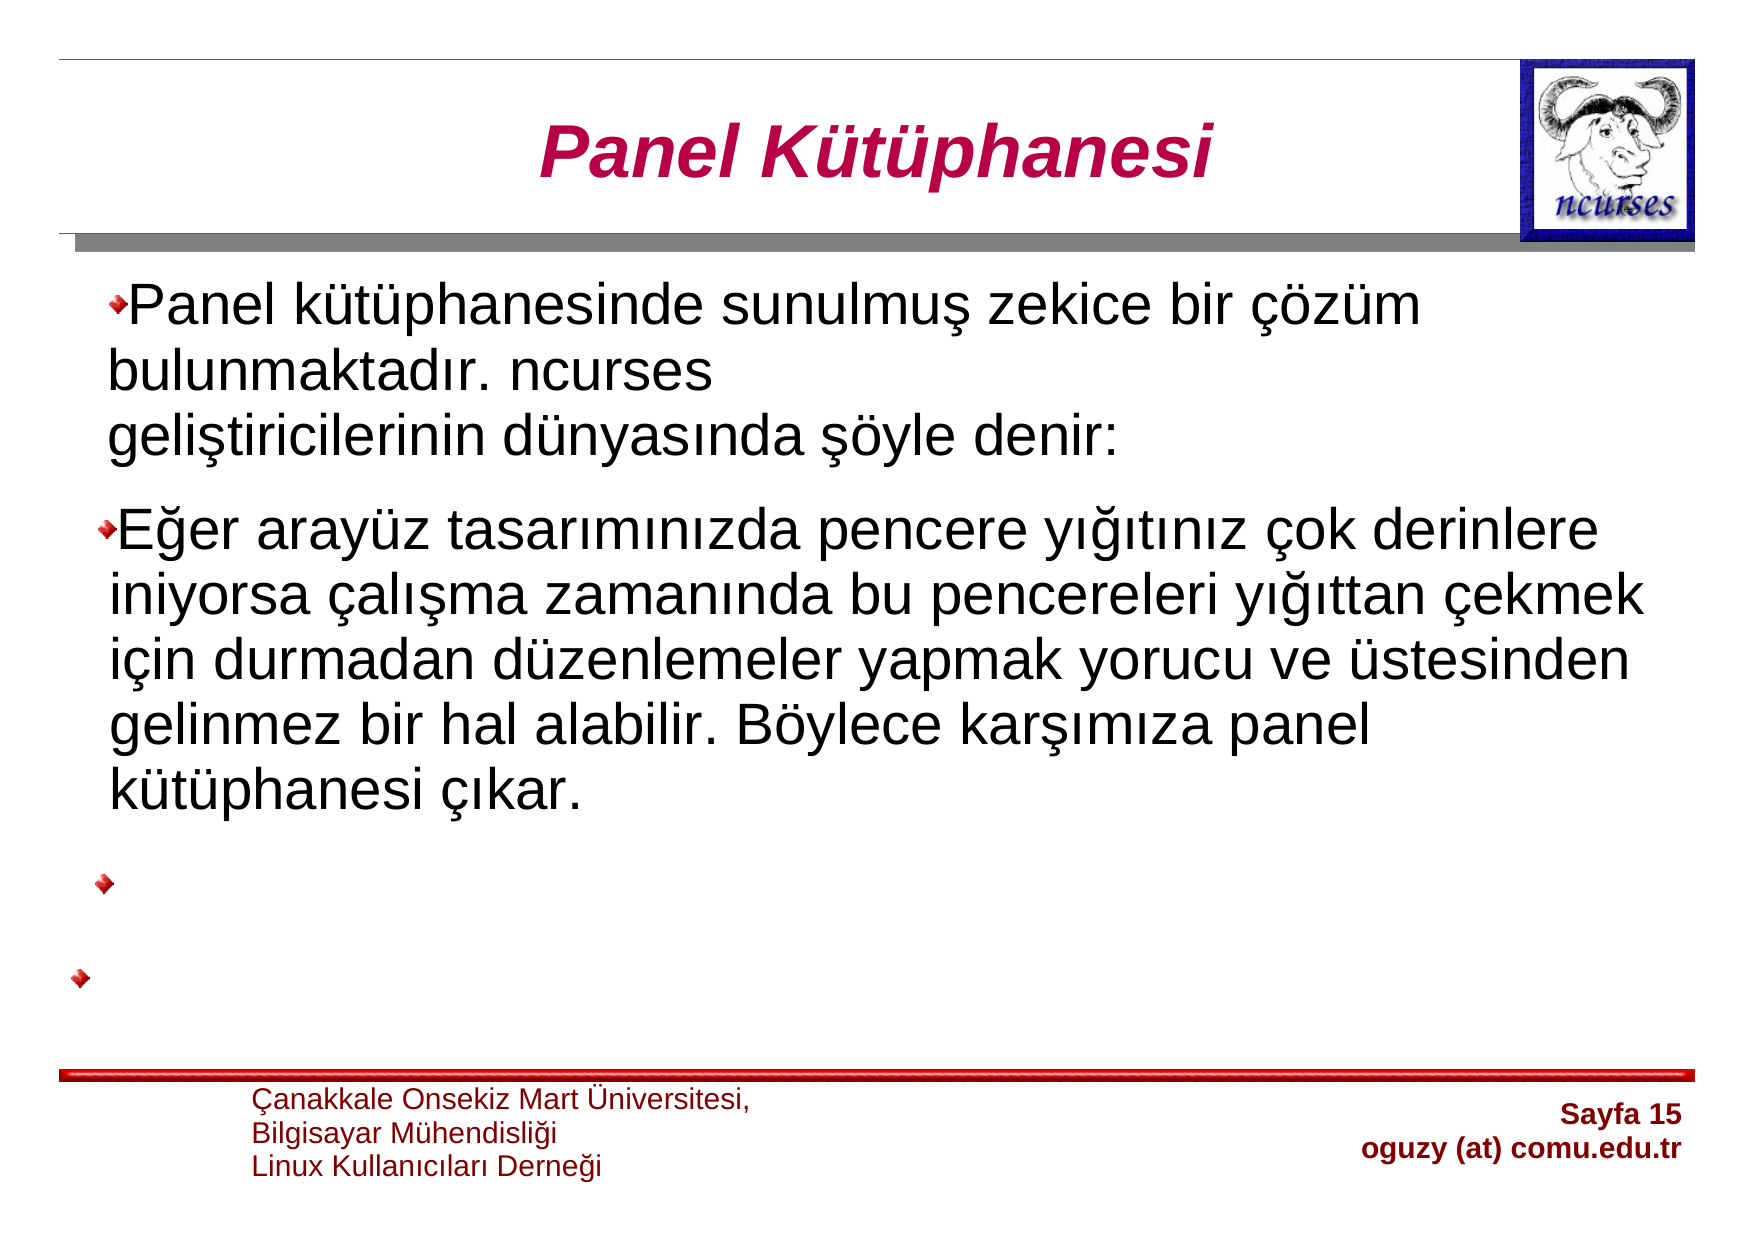

# Panel Kütüphanesi
Panel kütüphanesinde sunulmuş zekice bir çözüm bulunmaktadır. ncurses
geliştiricilerinin dünyasında şöyle denir:
Eğer arayüz tasarımınızda pencere yığıtınız çok derinlere iniyorsa çalışma zamanında bu pencereleri yığıttan çekmek için durmadan düzenlemeler yapmak yorucu ve üstesinden gelinmez bir hal alabilir. Böylece karşımıza panel kütüphanesi çıkar.